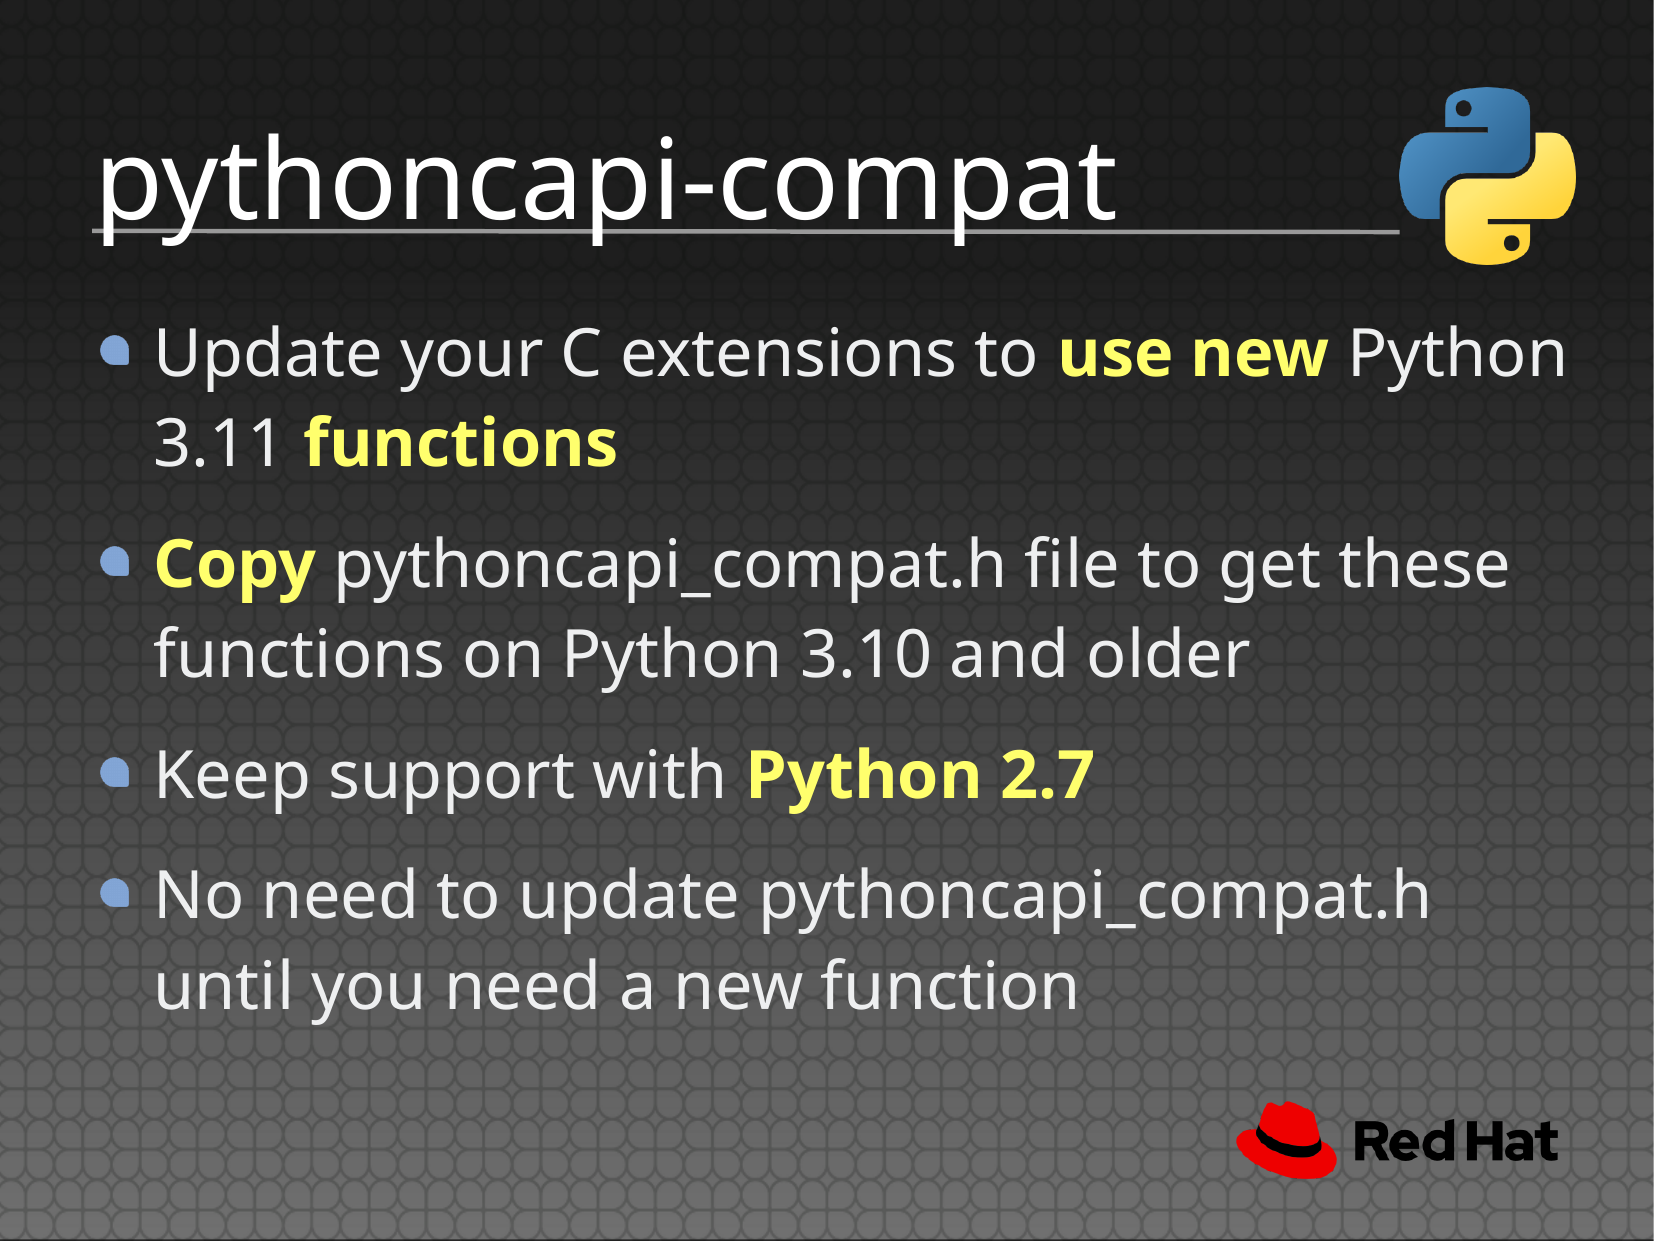

pythoncapi-compat
# Update your C extensions to use new Python 3.11 functions
Copy pythoncapi_compat.h file to get these functions on Python 3.10 and older
Keep support with Python 2.7
No need to update pythoncapi_compat.h until you need a new function